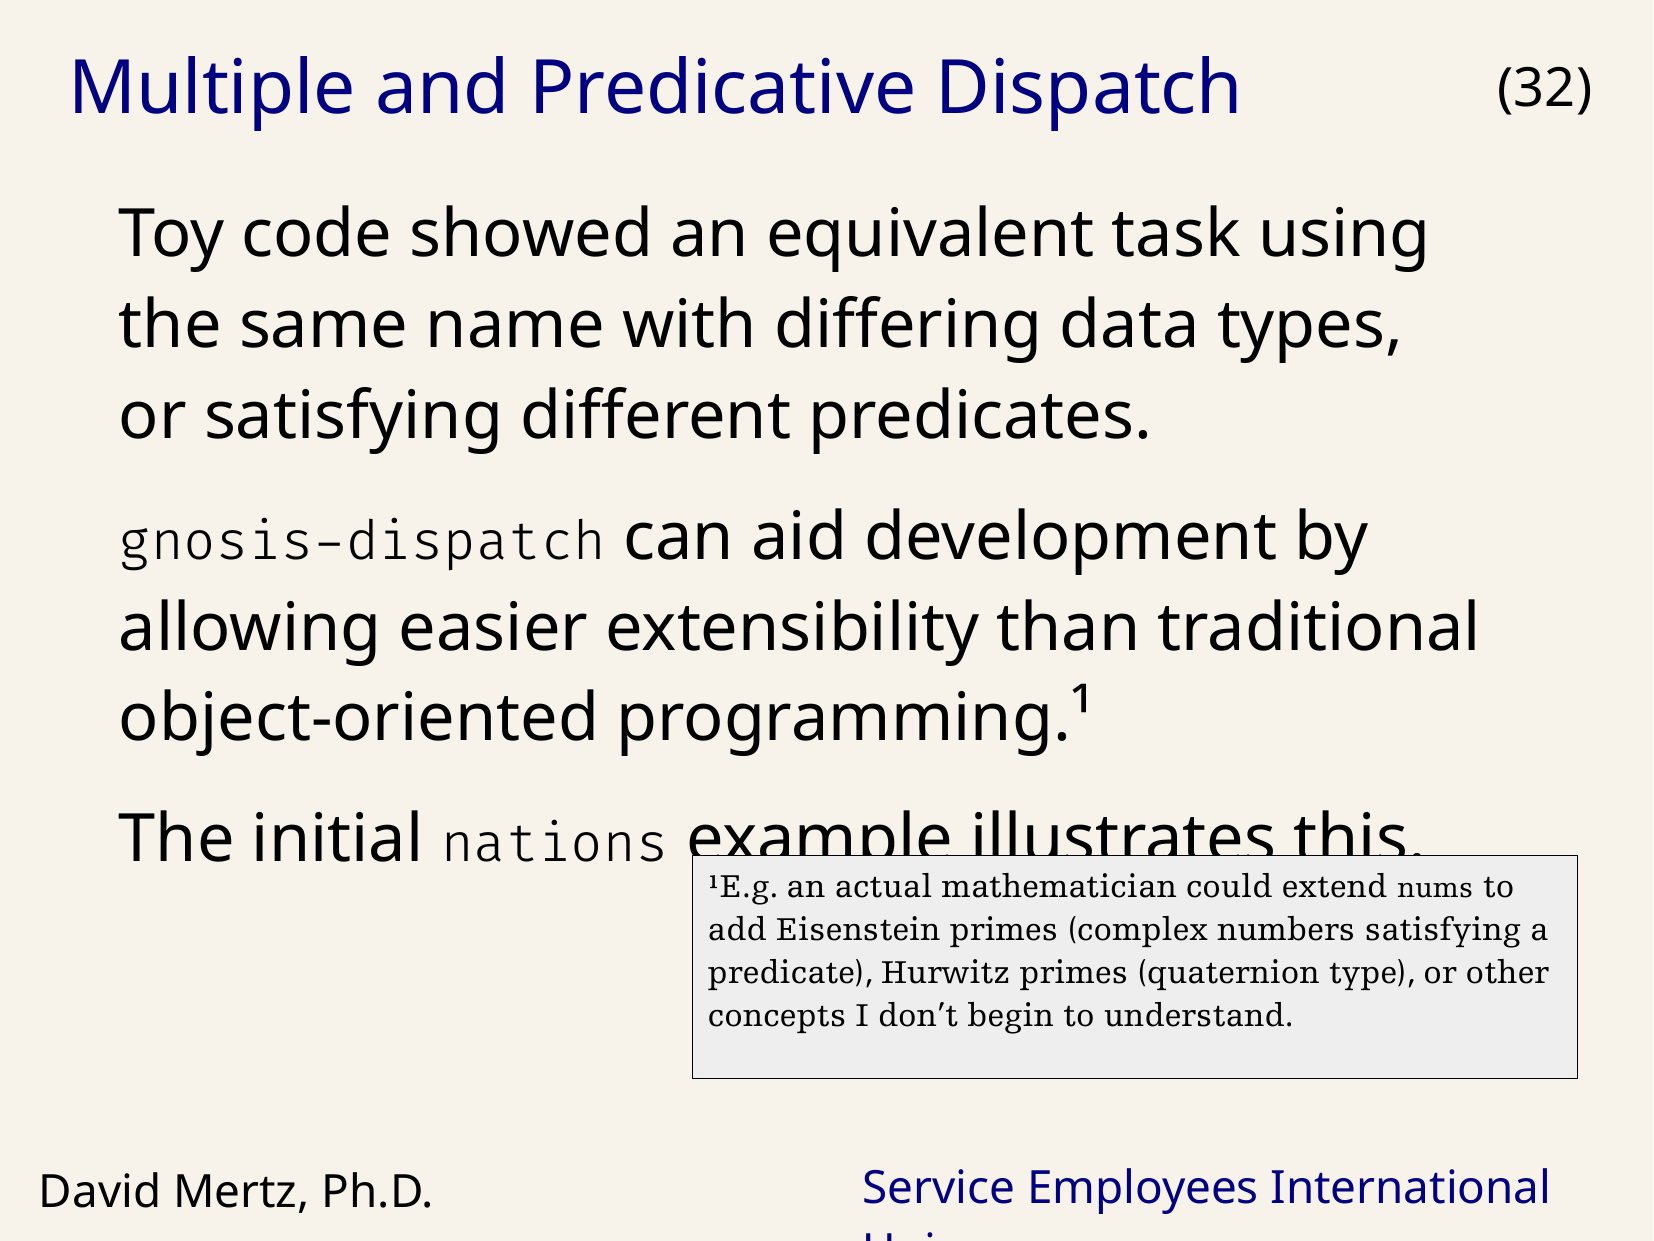

Toy code showed an equivalent task using the same name with differing data types, or satisfying different predicates.
gnosis-dispatch can aid development by allowing easier extensibility than traditional object-oriented programming.¹
The initial nations example illustrates this.
¹E.g. an actual mathematician could extend nums to add Eisenstein primes (complex numbers satisfying a predicate), Hurwitz primes (quaternion type), or other concepts I don’t begin to understand.